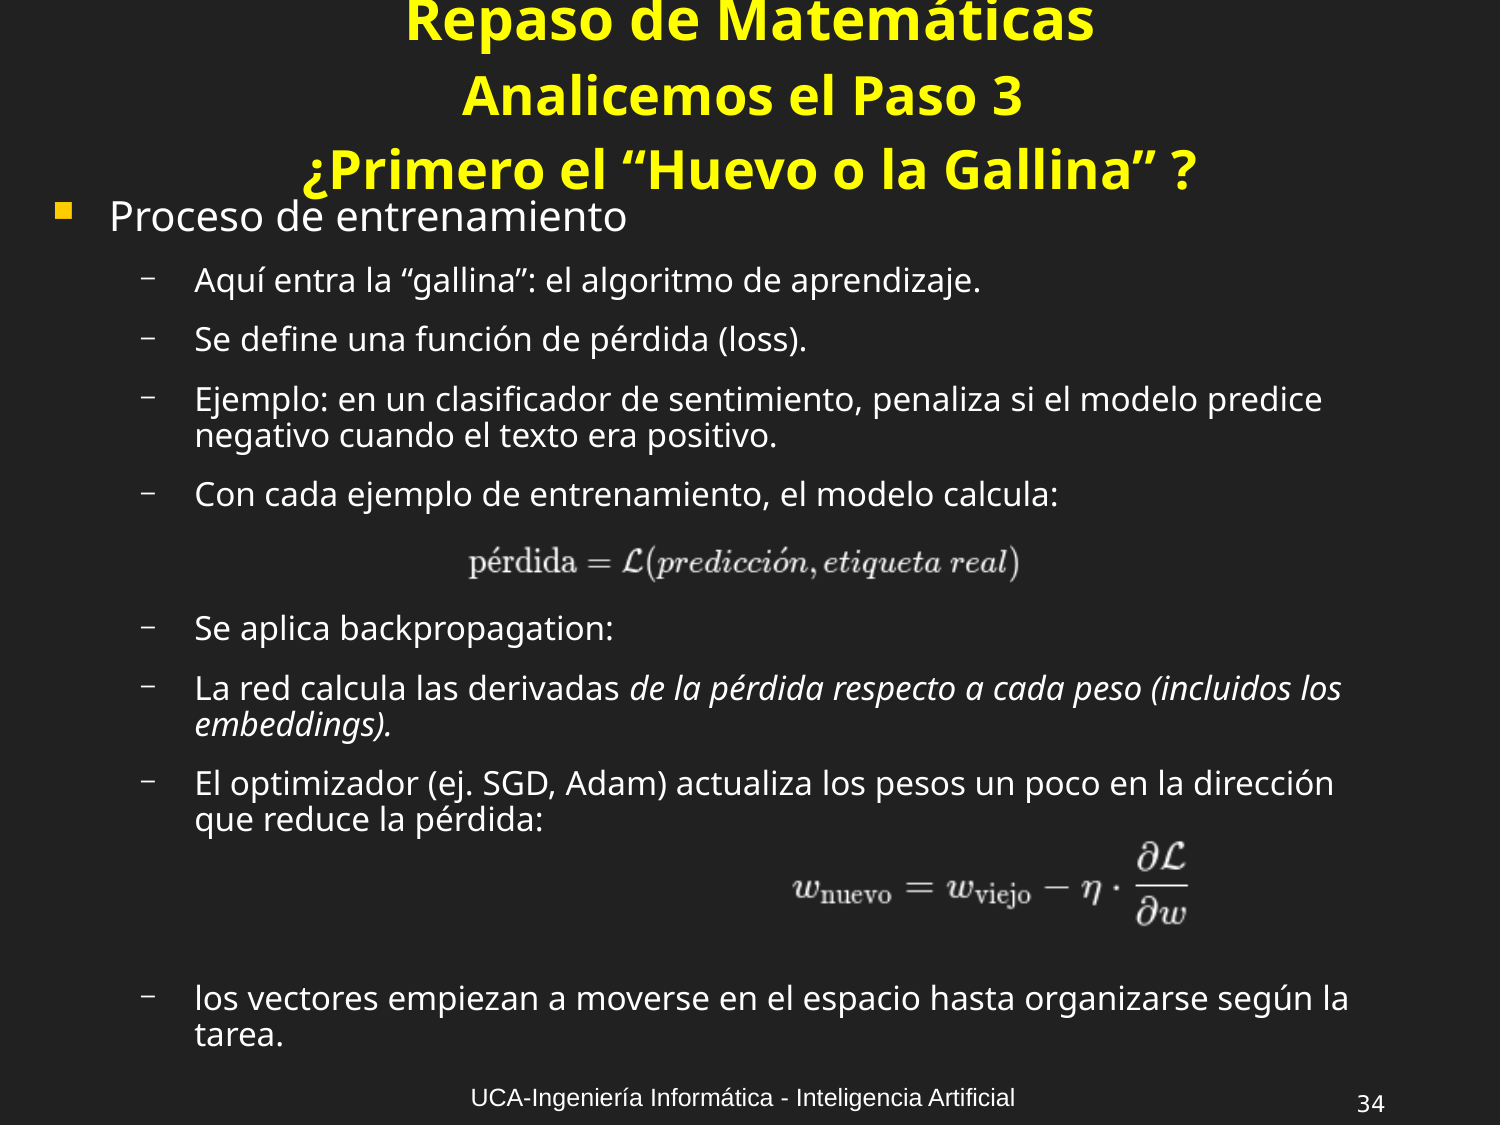

# Repaso de Matemáticas Analicemos el Paso 3 ¿Primero el “Huevo o la Gallina” ?
Proceso de entrenamiento
Aquí entra la “gallina”: el algoritmo de aprendizaje.
Se define una función de pérdida (loss).
Ejemplo: en un clasificador de sentimiento, penaliza si el modelo predice negativo cuando el texto era positivo.
Con cada ejemplo de entrenamiento, el modelo calcula:
Se aplica backpropagation:
La red calcula las derivadas de la pérdida respecto a cada peso (incluidos los embeddings).
El optimizador (ej. SGD, Adam) actualiza los pesos un poco en la dirección que reduce la pérdida:
los vectores empiezan a moverse en el espacio hasta organizarse según la tarea.